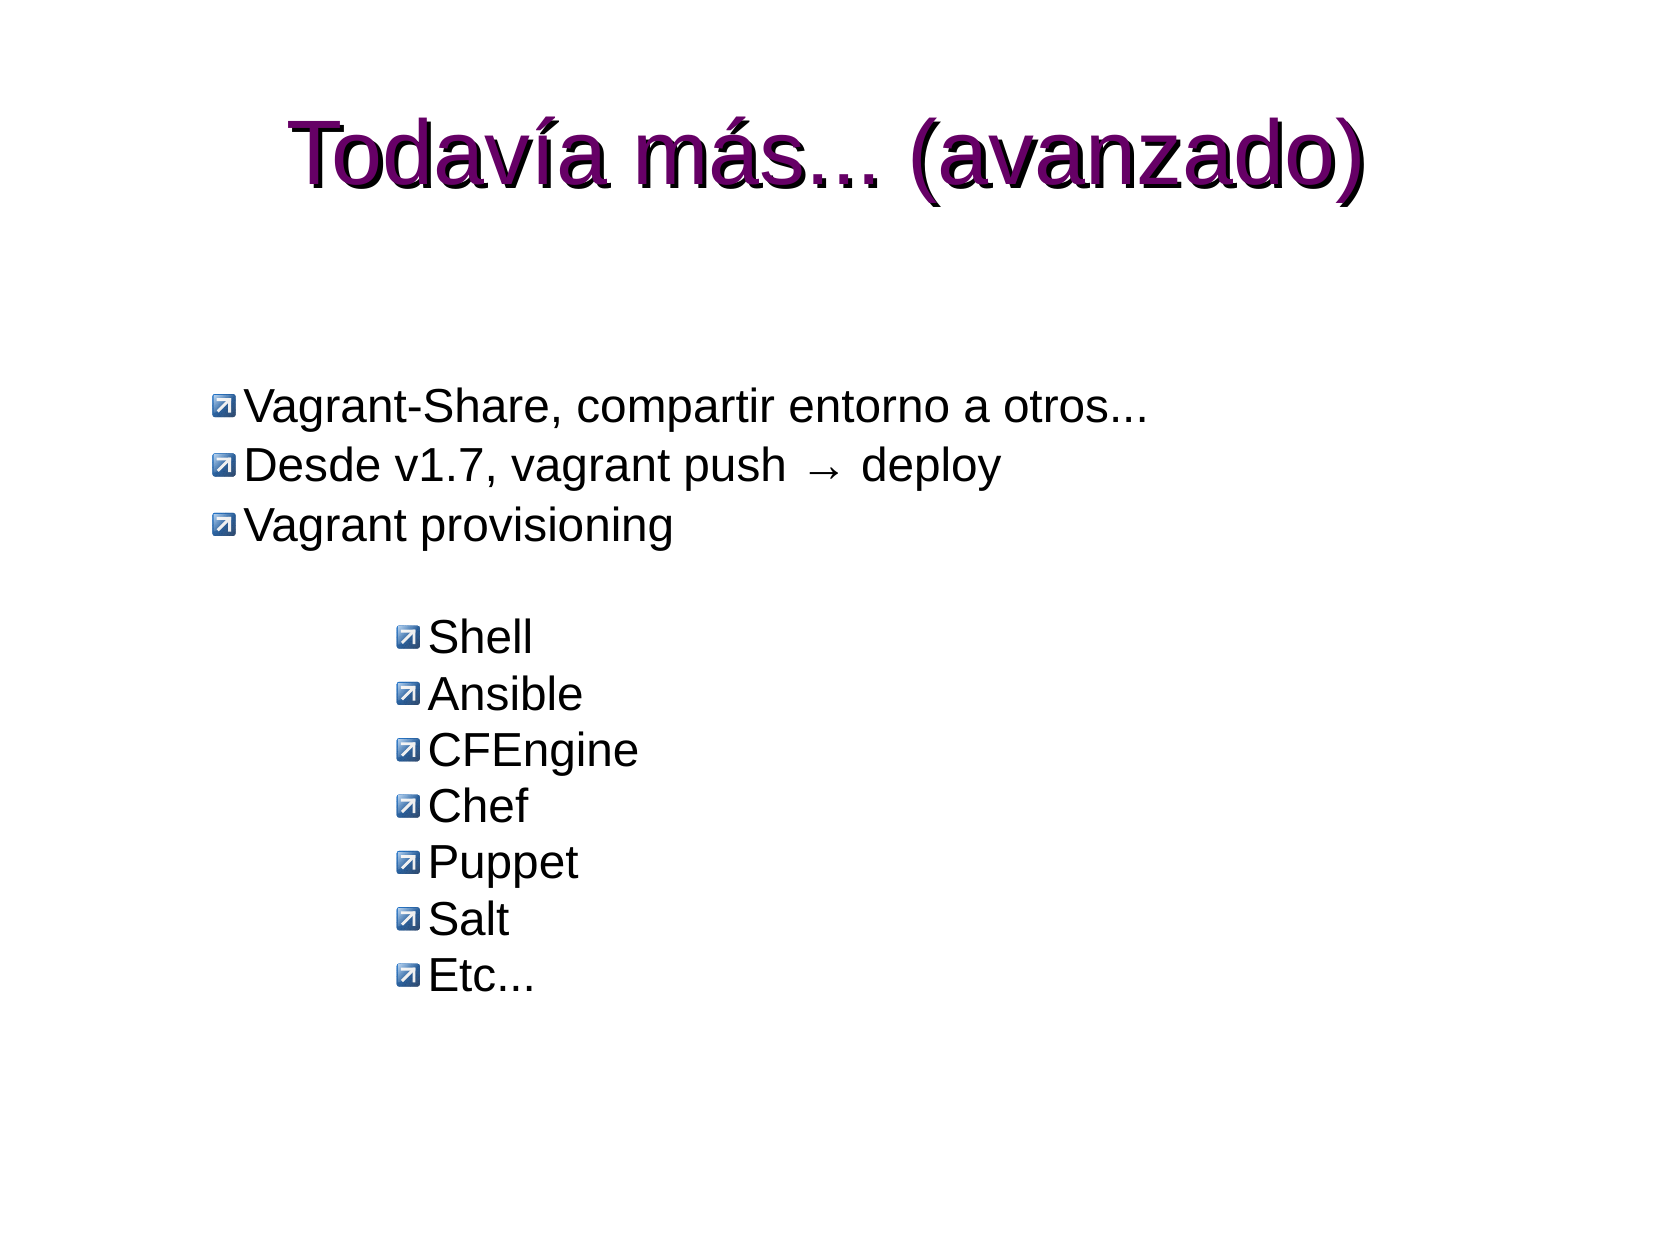

# Todavía más... (avanzado)
 Vagrant-Share, compartir entorno a otros...
 Desde v1.7, vagrant push → deploy
 Vagrant provisioning
 Shell
 Ansible
 CFEngine
 Chef
 Puppet
 Salt
 Etc...